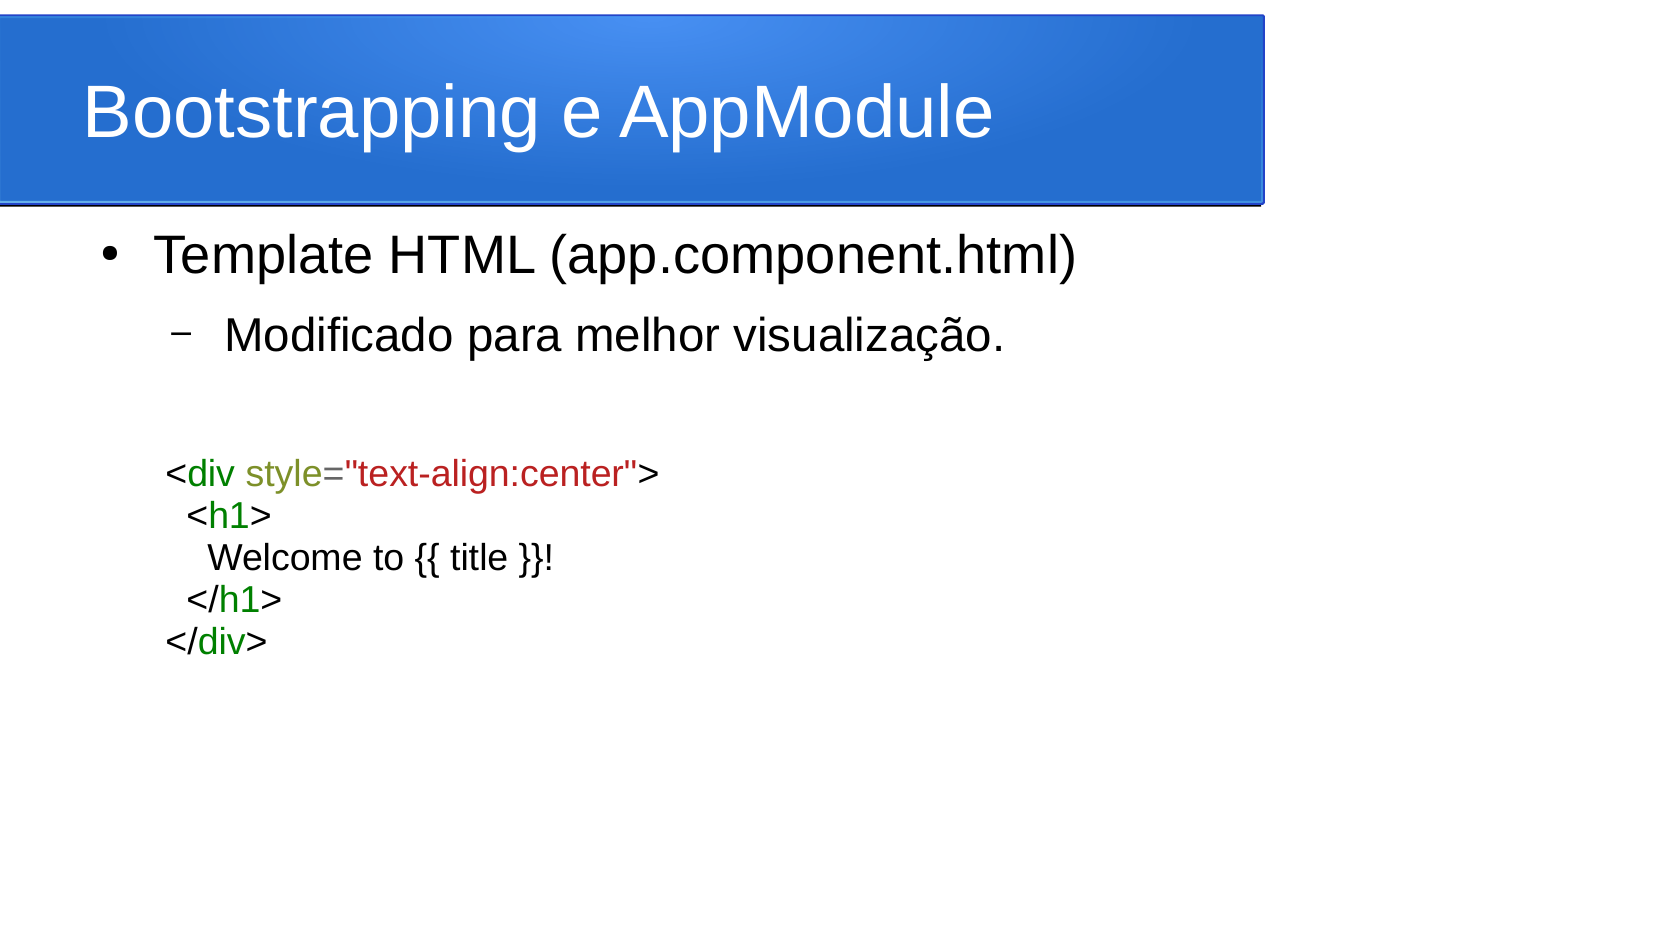

# Bootstrapping e AppModule
Template HTML (app.component.html)
Modificado para melhor visualização.
<div style="text-align:center">
 <h1>
 Welcome to {{ title }}!
 </h1>
</div>